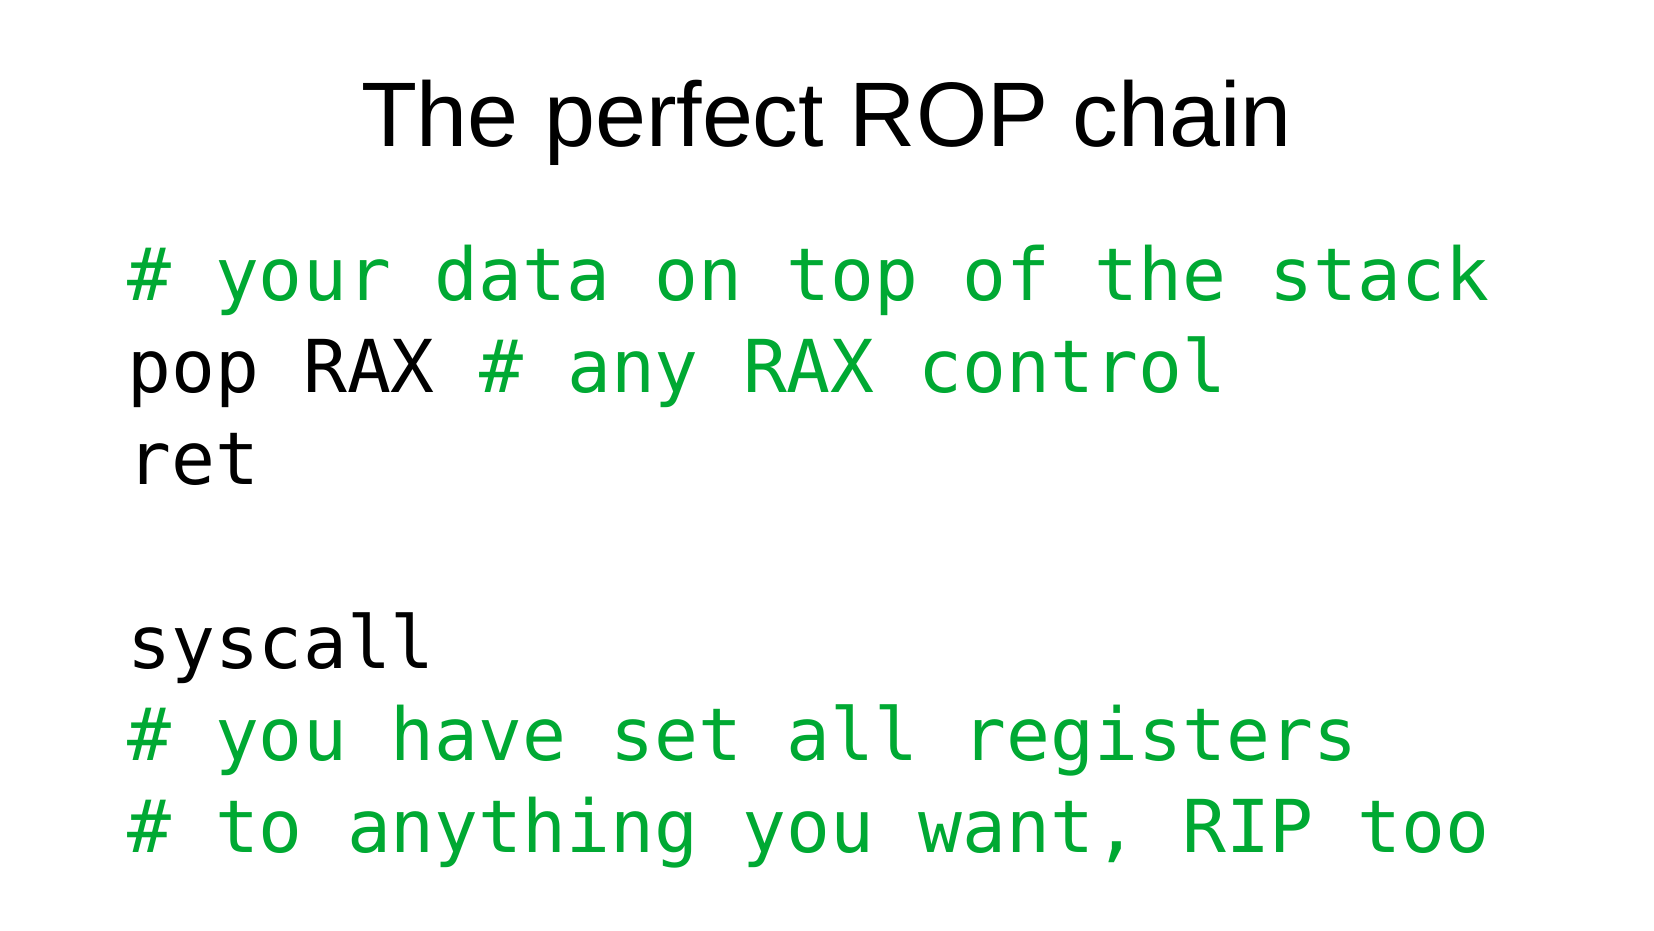

# The perfect ROP chain
# your data on top of the stack
pop RAX # any RAX control
ret
syscall
# you have set all registers
# to anything you want, RIP too